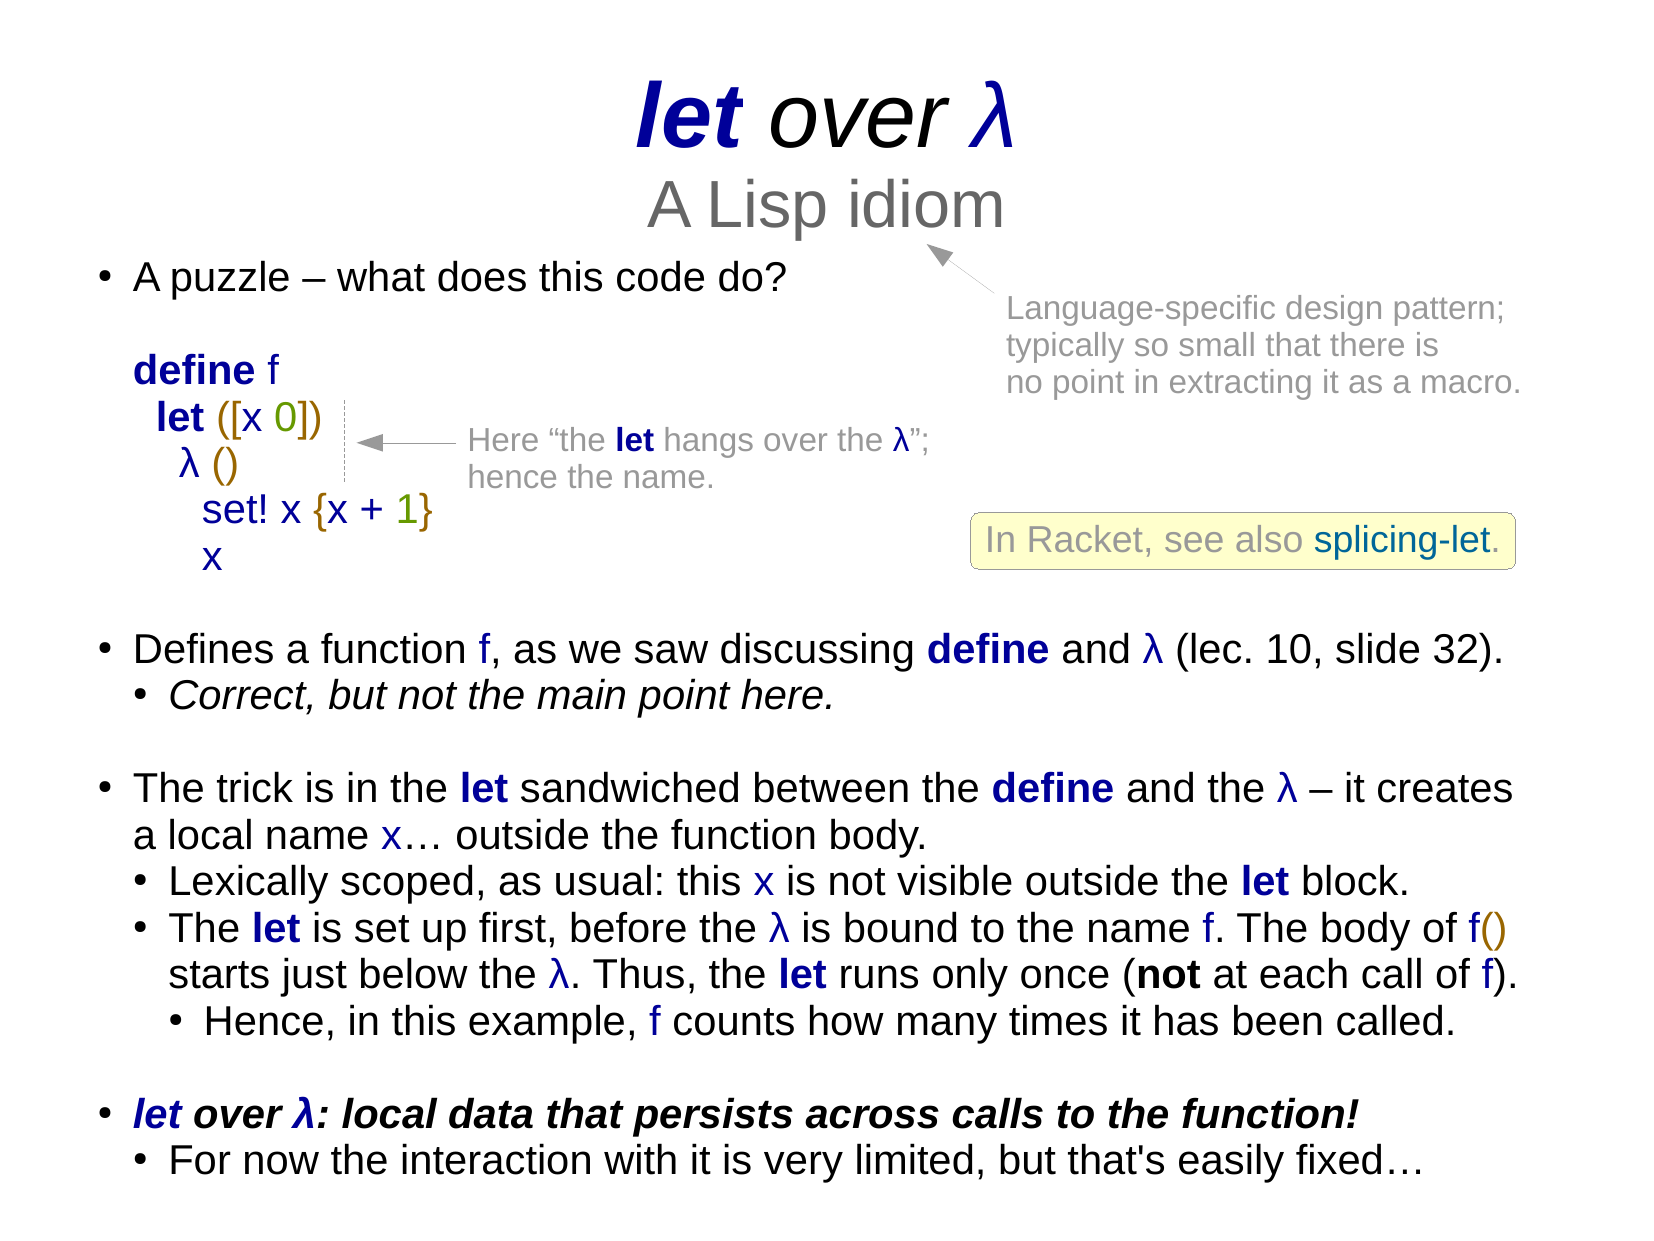

# let over λ A Lisp idiom
A puzzle – what does this code do?
define f
 let ([x 0])
 λ ()
 set! x {x + 1}
 x
Defines a function f, as we saw discussing define and λ (lec. 10, slide 32).
Correct, but not the main point here.
The trick is in the let sandwiched between the define and the λ – it creates a local name x… outside the function body.
Lexically scoped, as usual: this x is not visible outside the let block.
The let is set up first, before the λ is bound to the name f. The body of f() starts just below the λ. Thus, the let runs only once (not at each call of f).
Hence, in this example, f counts how many times it has been called.
let over λ: local data that persists across calls to the function!
For now the interaction with it is very limited, but that's easily fixed…
Language-specific design pattern;
typically so small that there is
no point in extracting it as a macro.
Here “the let hangs over the λ”;
hence the name.
In Racket, see also splicing-let.